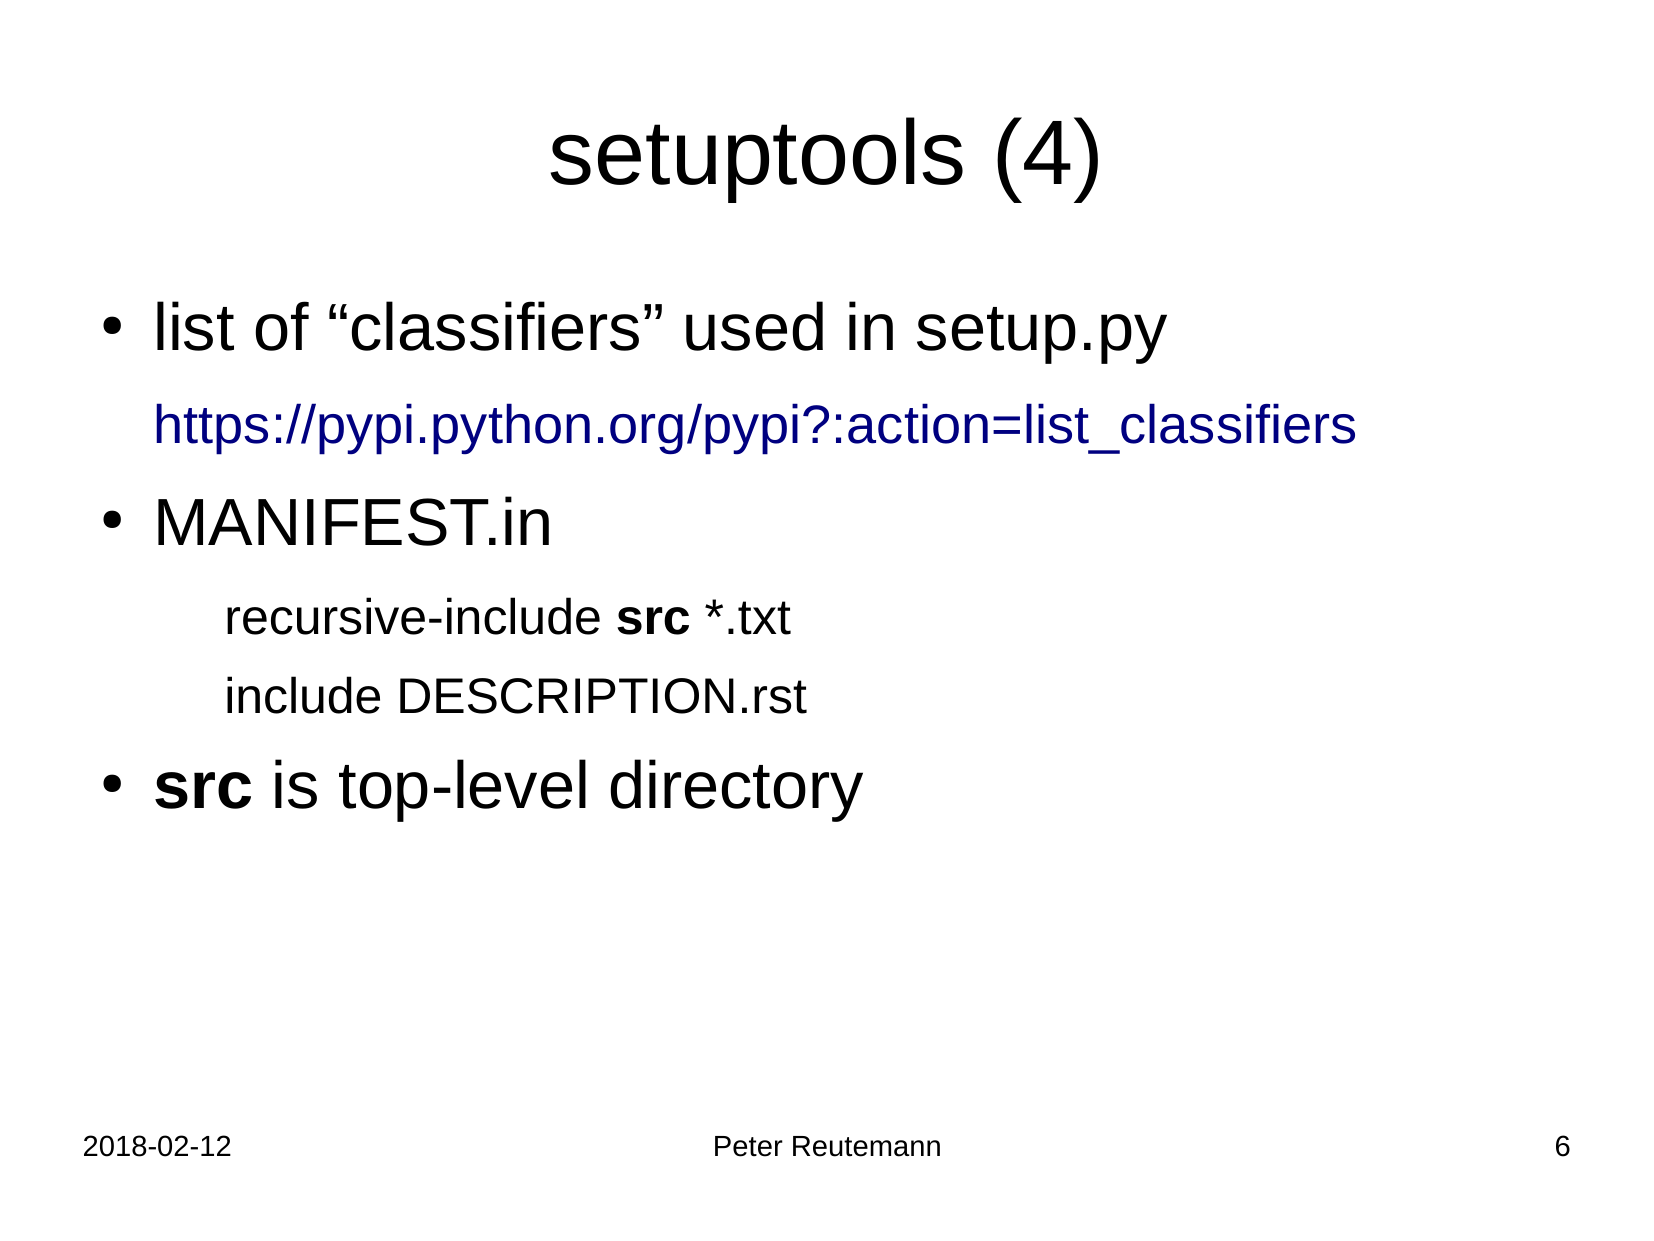

# setuptools (4)
list of “classifiers” used in setup.py
https://pypi.python.org/pypi?:action=list_classifiers
MANIFEST.in
recursive-include src *.txt
include DESCRIPTION.rst
src is top-level directory
2018-02-12
Peter Reutemann
6